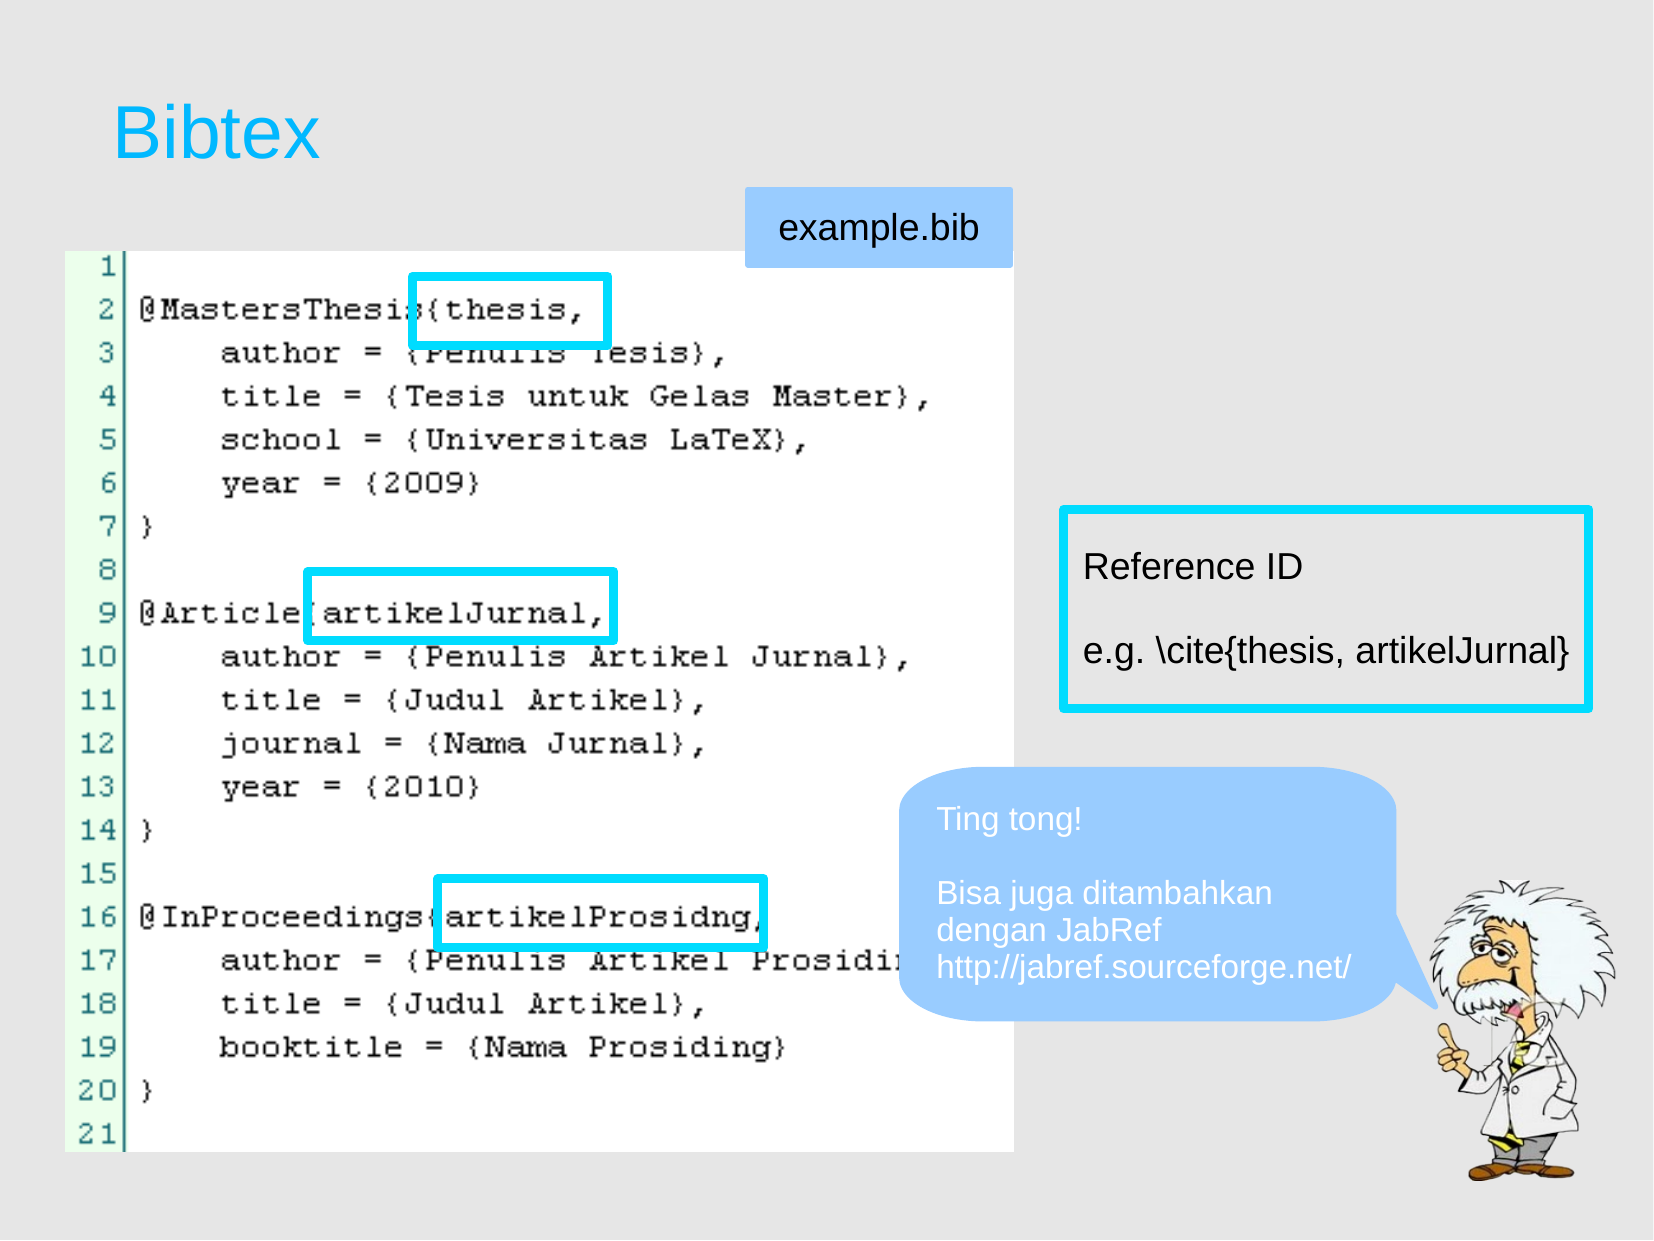

# Bibtex
example.bib
Reference ID
e.g. \cite{thesis, artikelJurnal}
Ting tong!
Bisa juga ditambahkan
dengan JabRef
http://jabref.sourceforge.net/